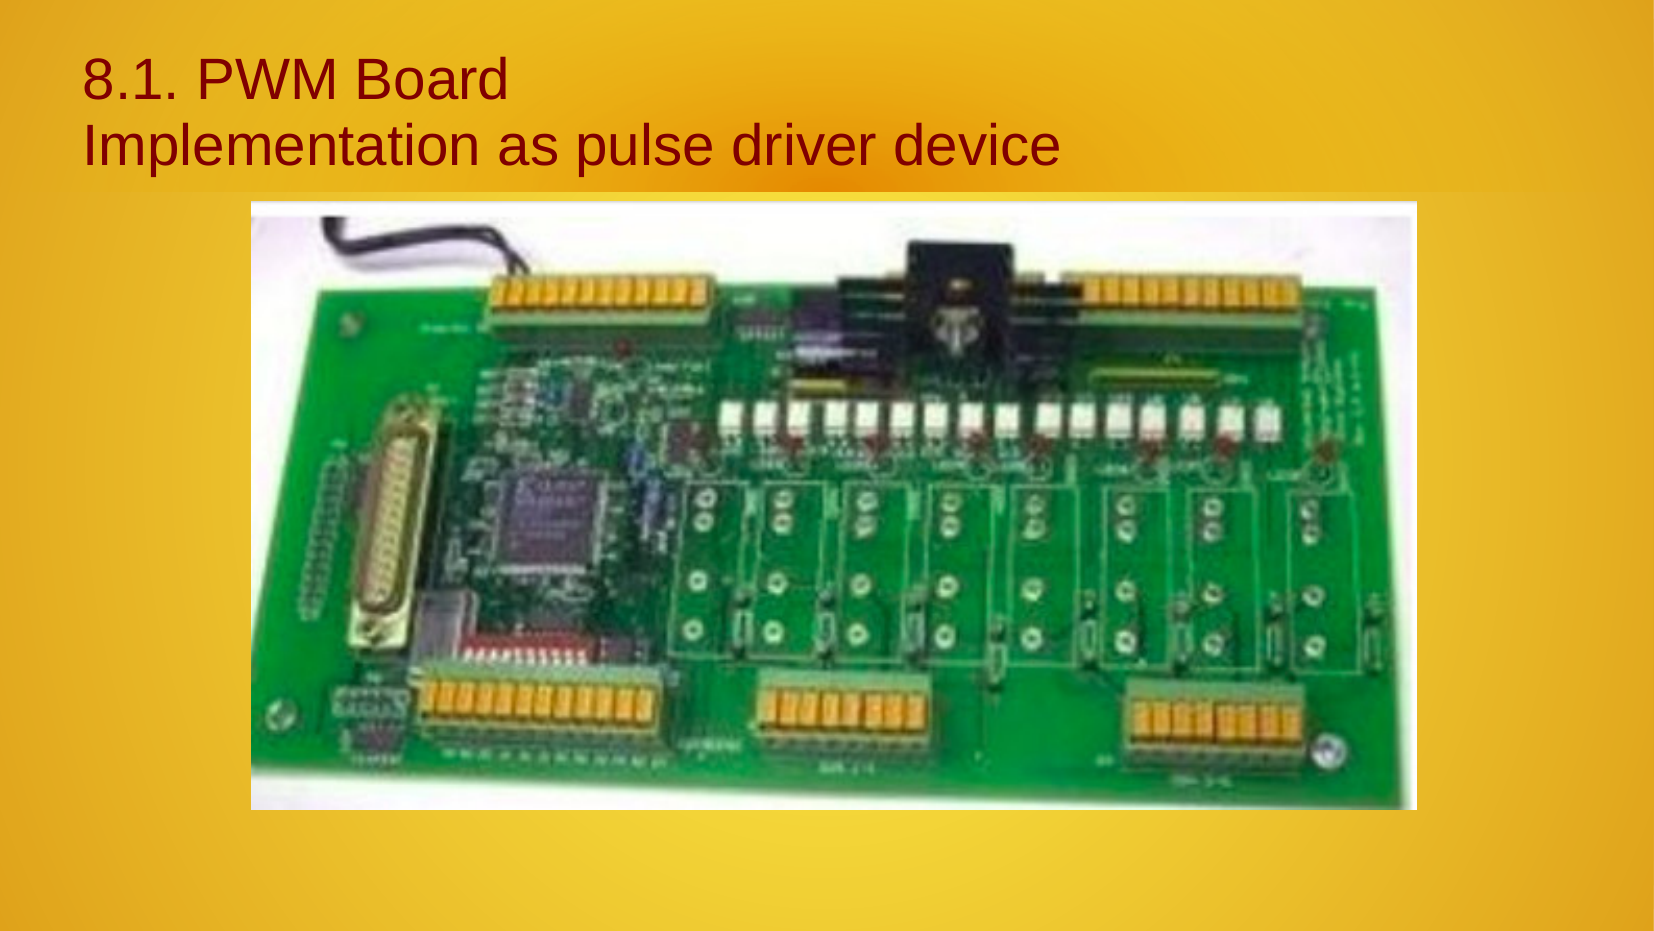

# 8.1. PWM Board Implementation as pulse driver device